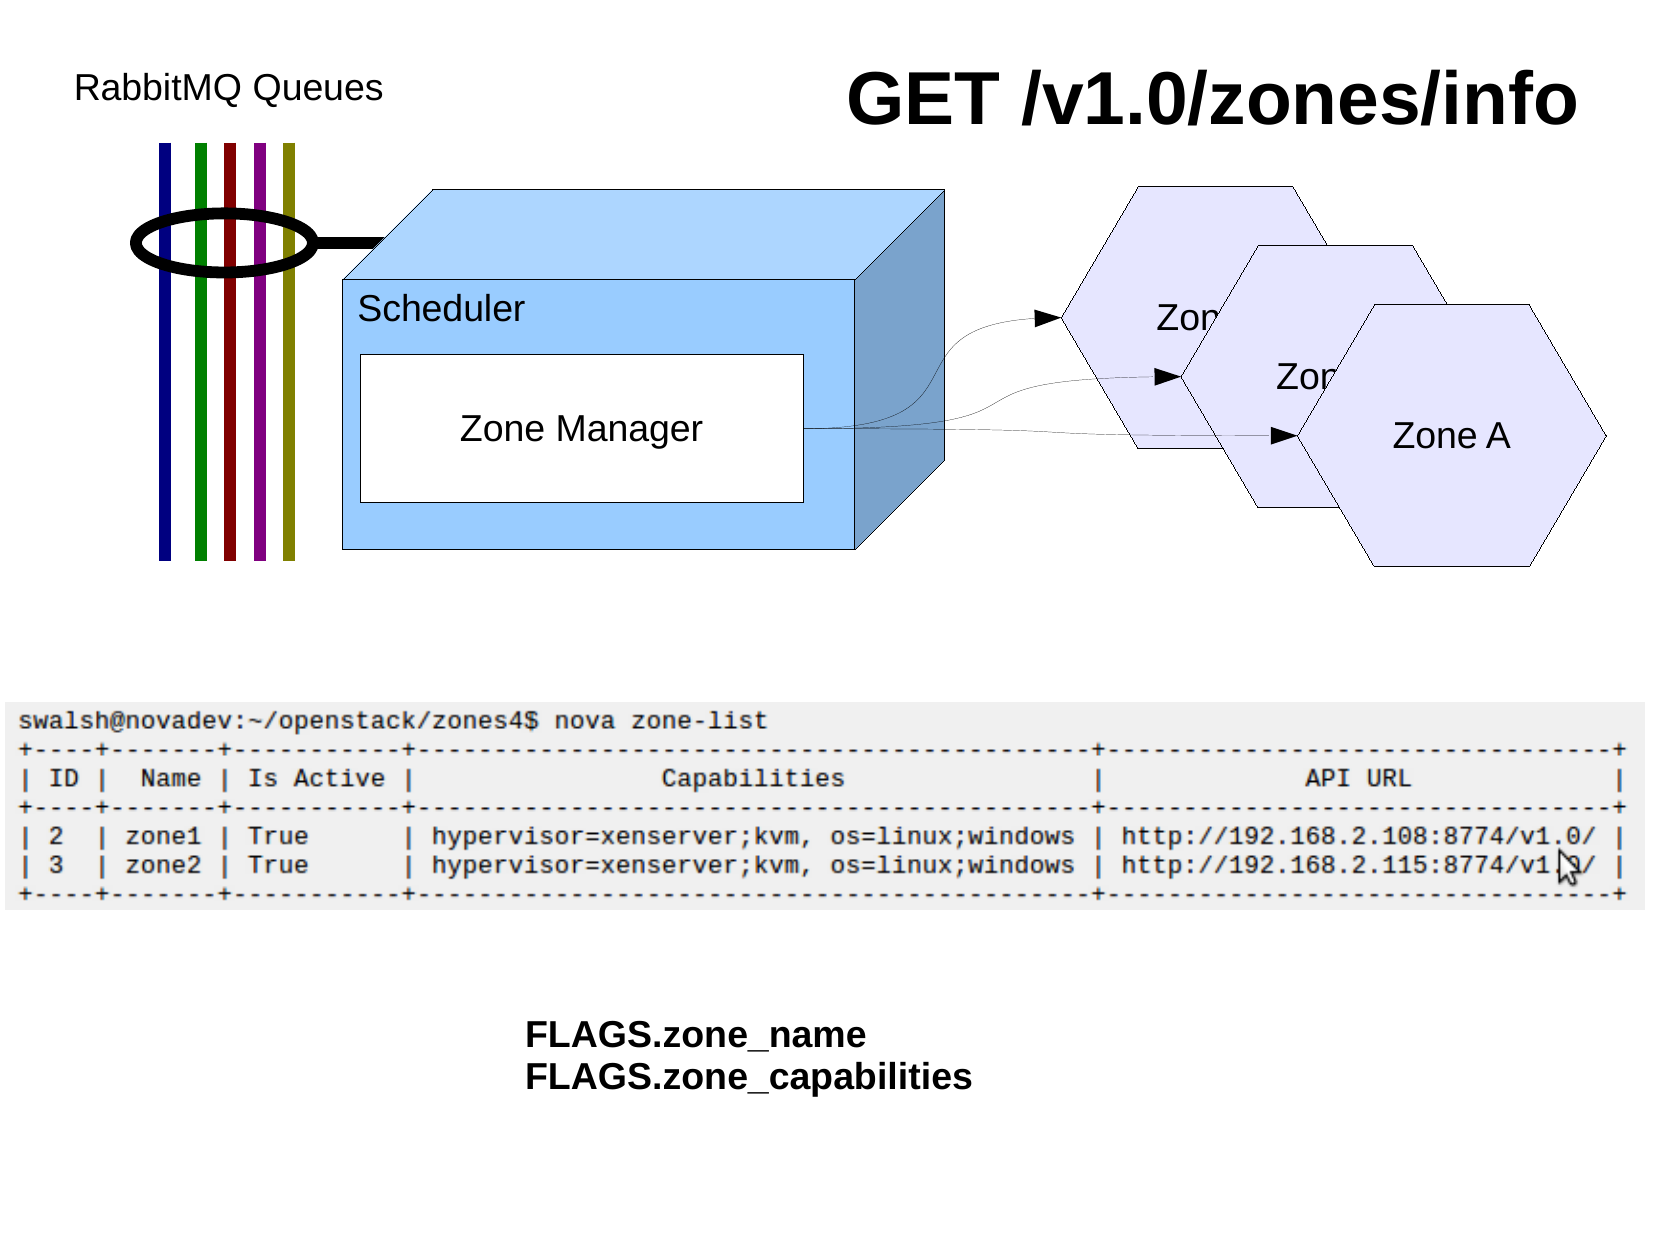

GET /v1.0/zones/info
RabbitMQ Queues
Zone A
Scheduler
Zone A
Zone A
Zone Manager
FLAGS.zone_name
FLAGS.zone_capabilities